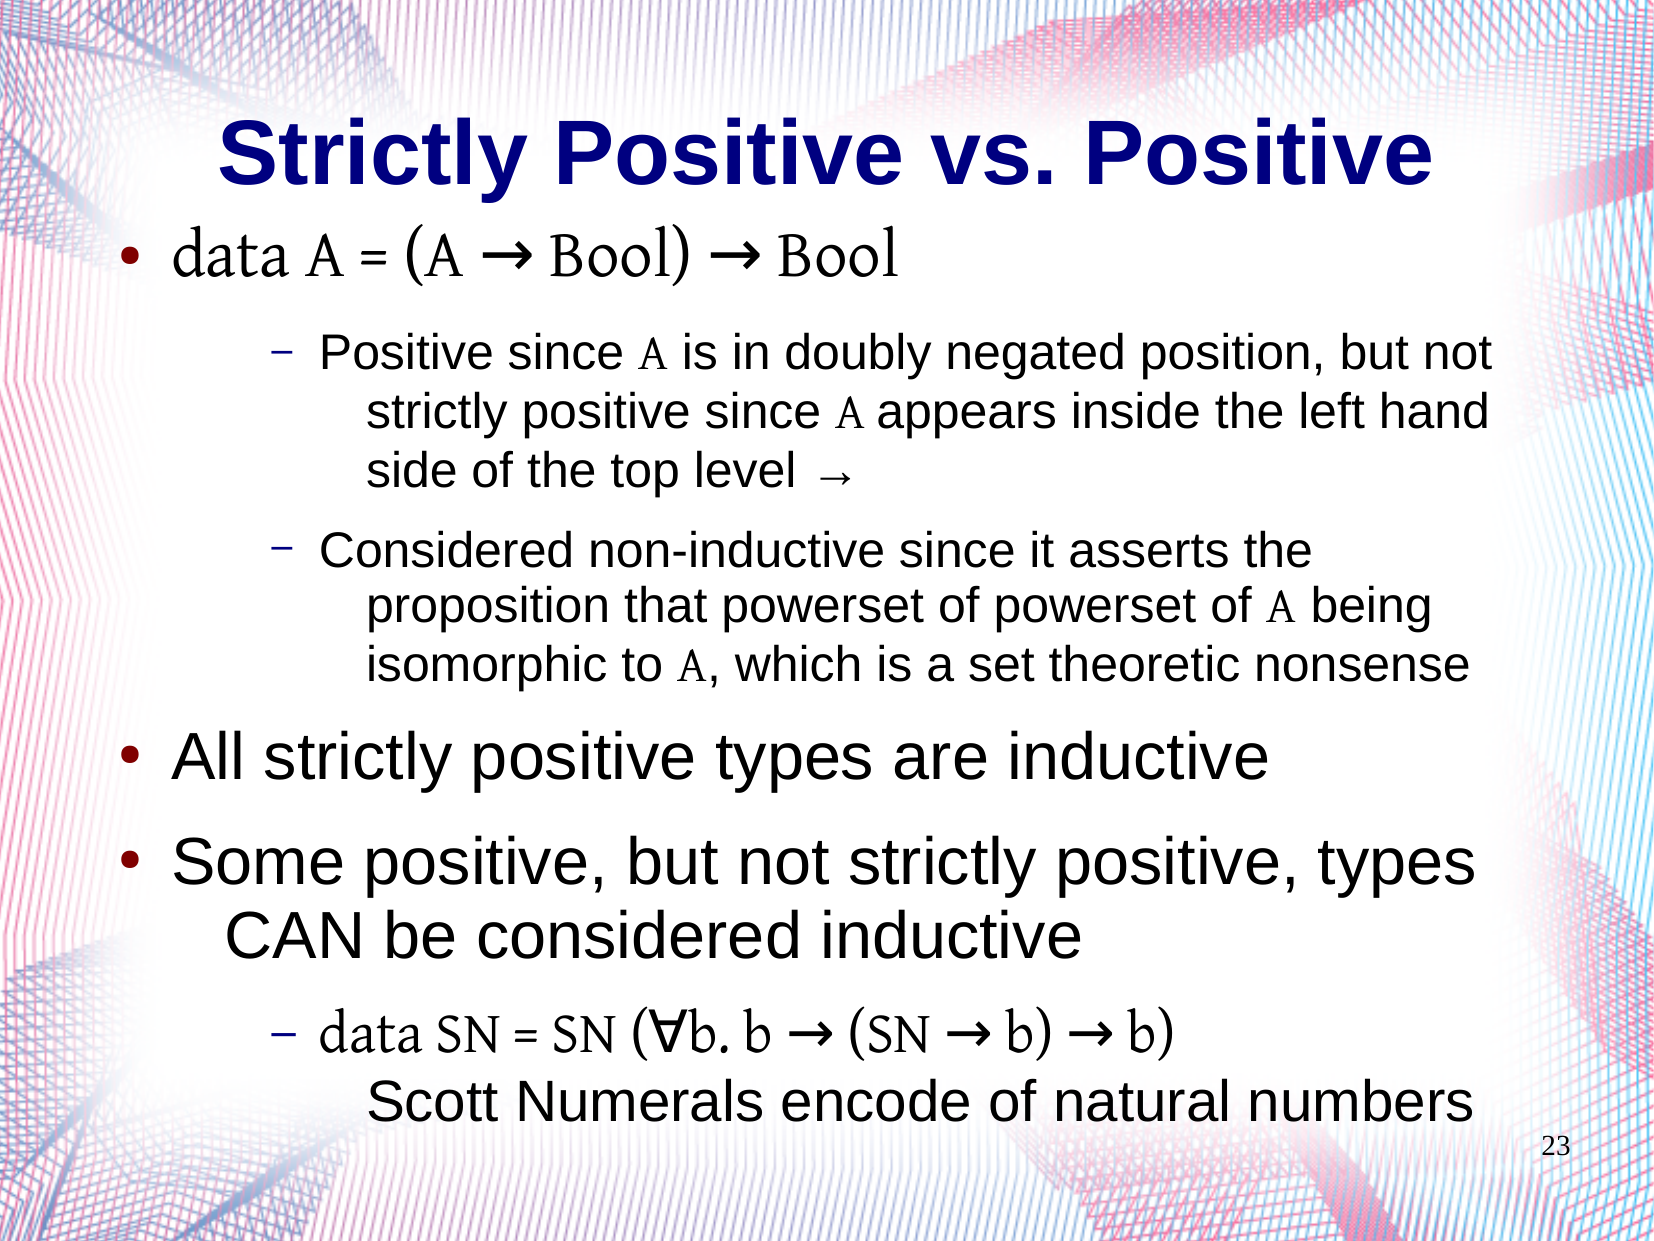

# Strictly Positive vs. Positive
data A = (A → Bool) → Bool
Positive since A is in doubly negated position, but not strictly positive since A appears inside the left hand side of the top level →
Considered non-inductive since it asserts the proposition that powerset of powerset of A being isomorphic to A, which is a set theoretic nonsense
All strictly positive types are inductive
Some positive, but not strictly positive, types CAN be considered inductive
data SN = SN (∀b. b → (SN → b) → b)
Scott Numerals encode of natural numbers
23